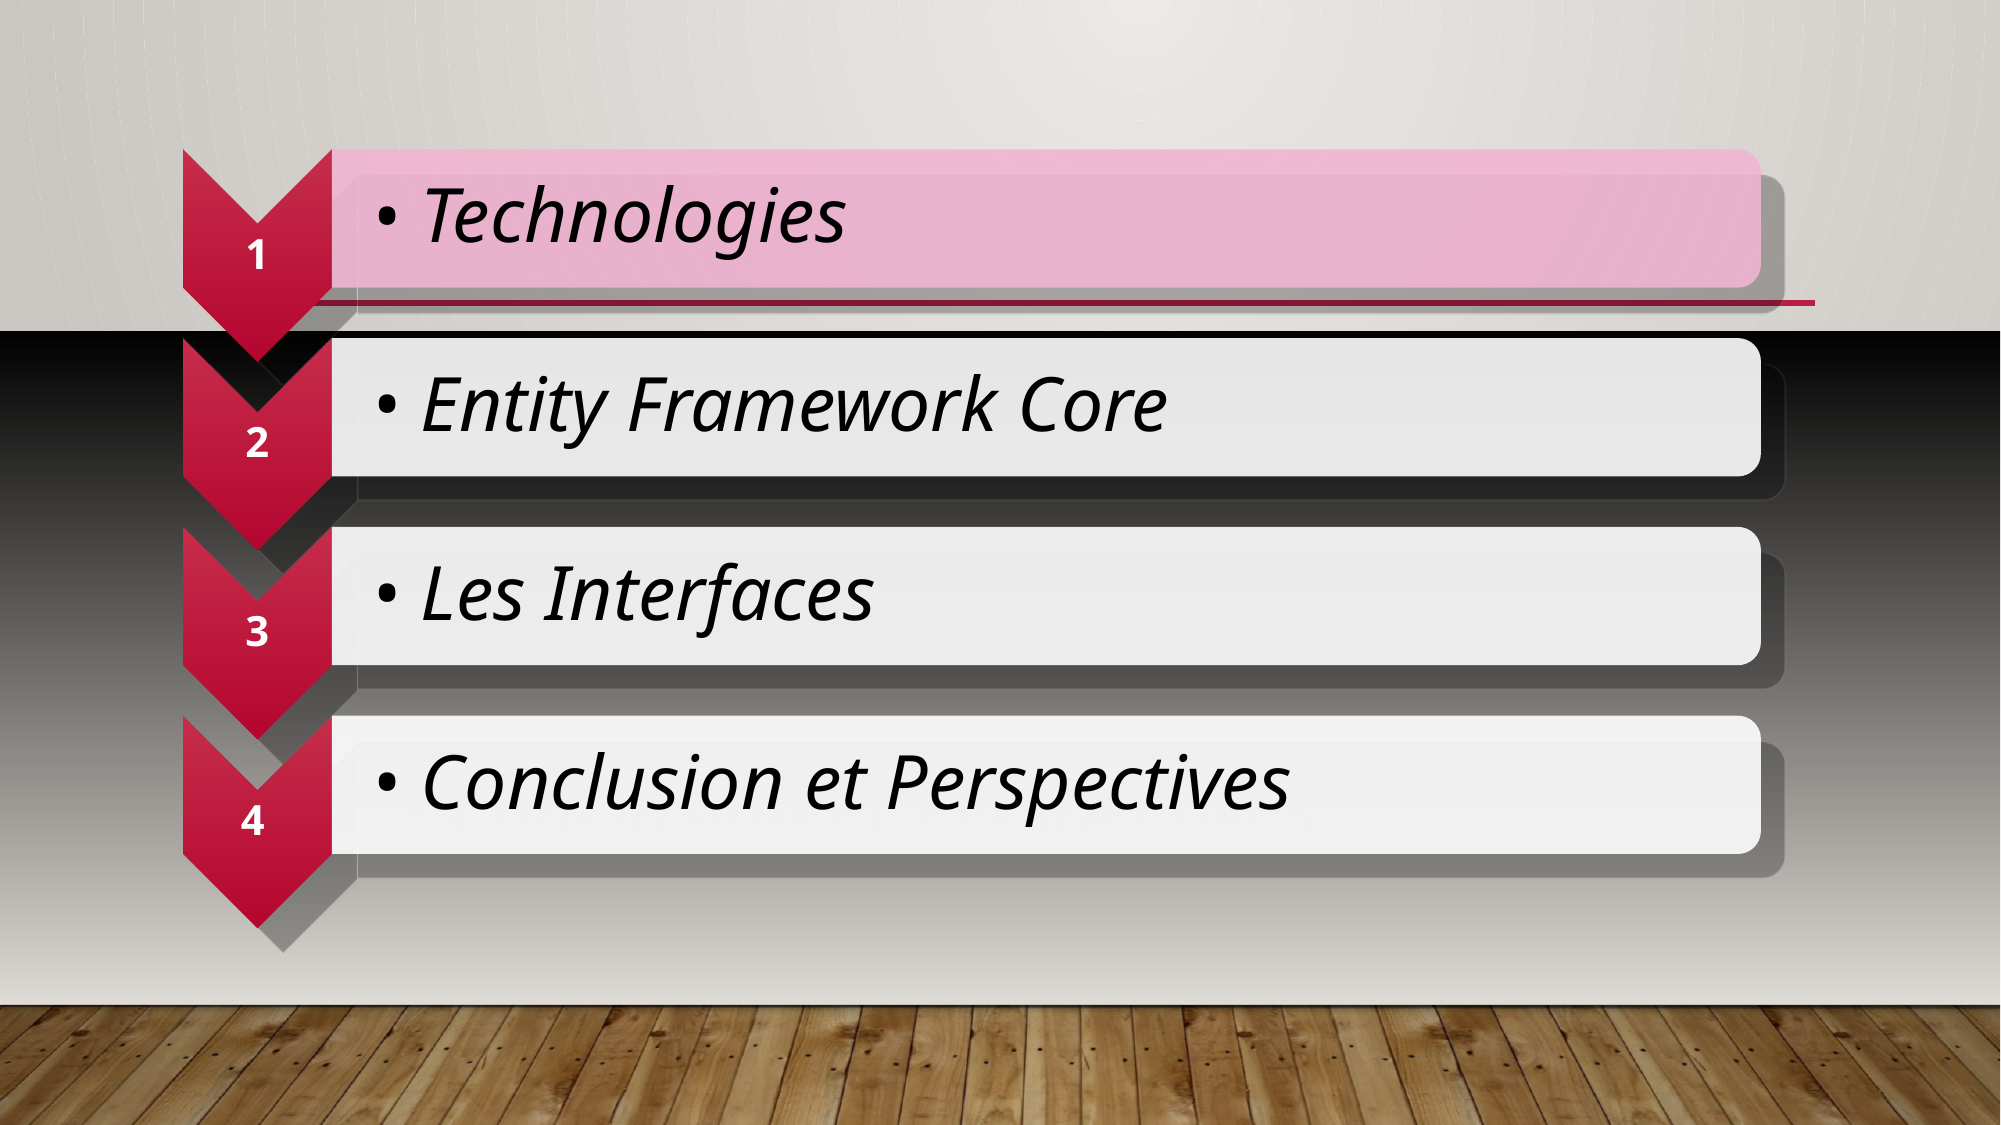

1
Technologies
2
Entity Framework Core
3
Les Interfaces
4
Conclusion et Perspectives